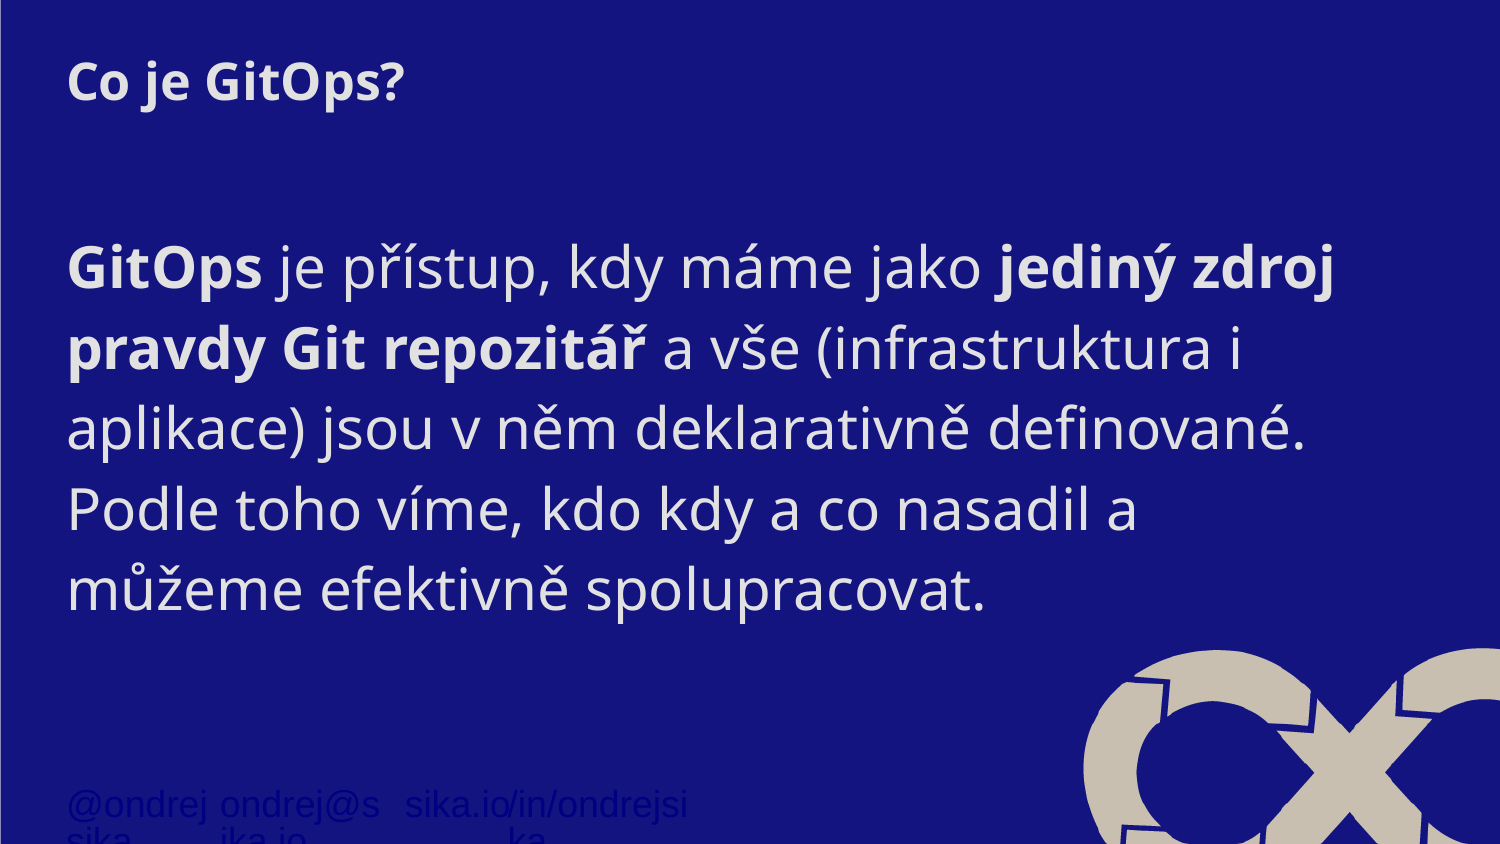

# Co je GitOps?
GitOps je přístup, kdy máme jako jediný zdroj pravdy Git repozitář a vše (infrastruktura i aplikace) jsou v něm deklarativně definované. Podle toho víme, kdo kdy a co nasadil a můžeme efektivně spolupracovat.